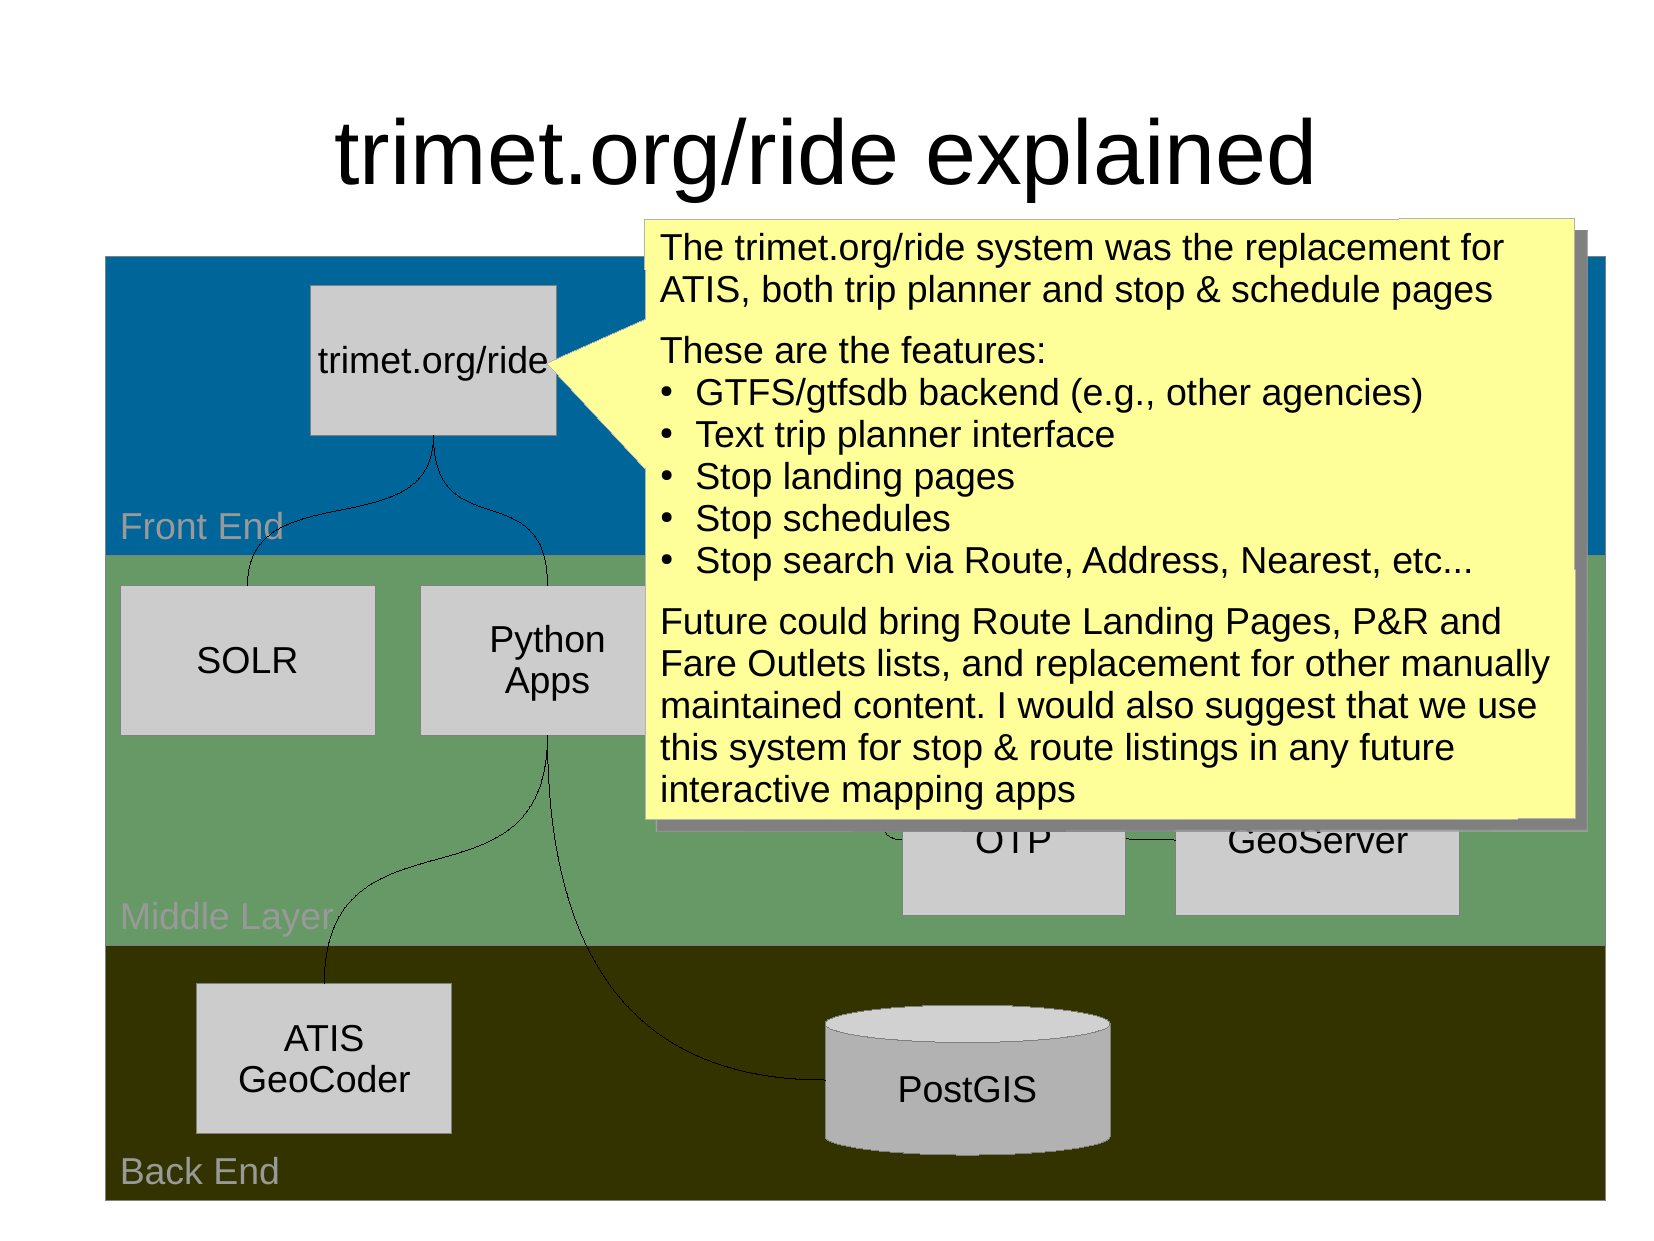

# trimet.org/ride explained
The trimet.org/ride system was the replacement for ATIS, both trip planner and stop & schedule pages
These are the features:
GTFS/gtfsdb backend (e.g., other agencies)
Text trip planner interface
Stop landing pages
Stop schedules
Stop search via Route, Address, Nearest, etc...
Future could bring Route Landing Pages, P&R and Fare Outlets lists, and replacement for other manually maintained content. I would also suggest that we use this system for stop & route listings in any future interactive mapping apps
Front End
trimet.org/ride
Middle Layer
SOLR
Python
Apps
OTP
GeoServer
Back End
ATIS
GeoCoder
PostGIS